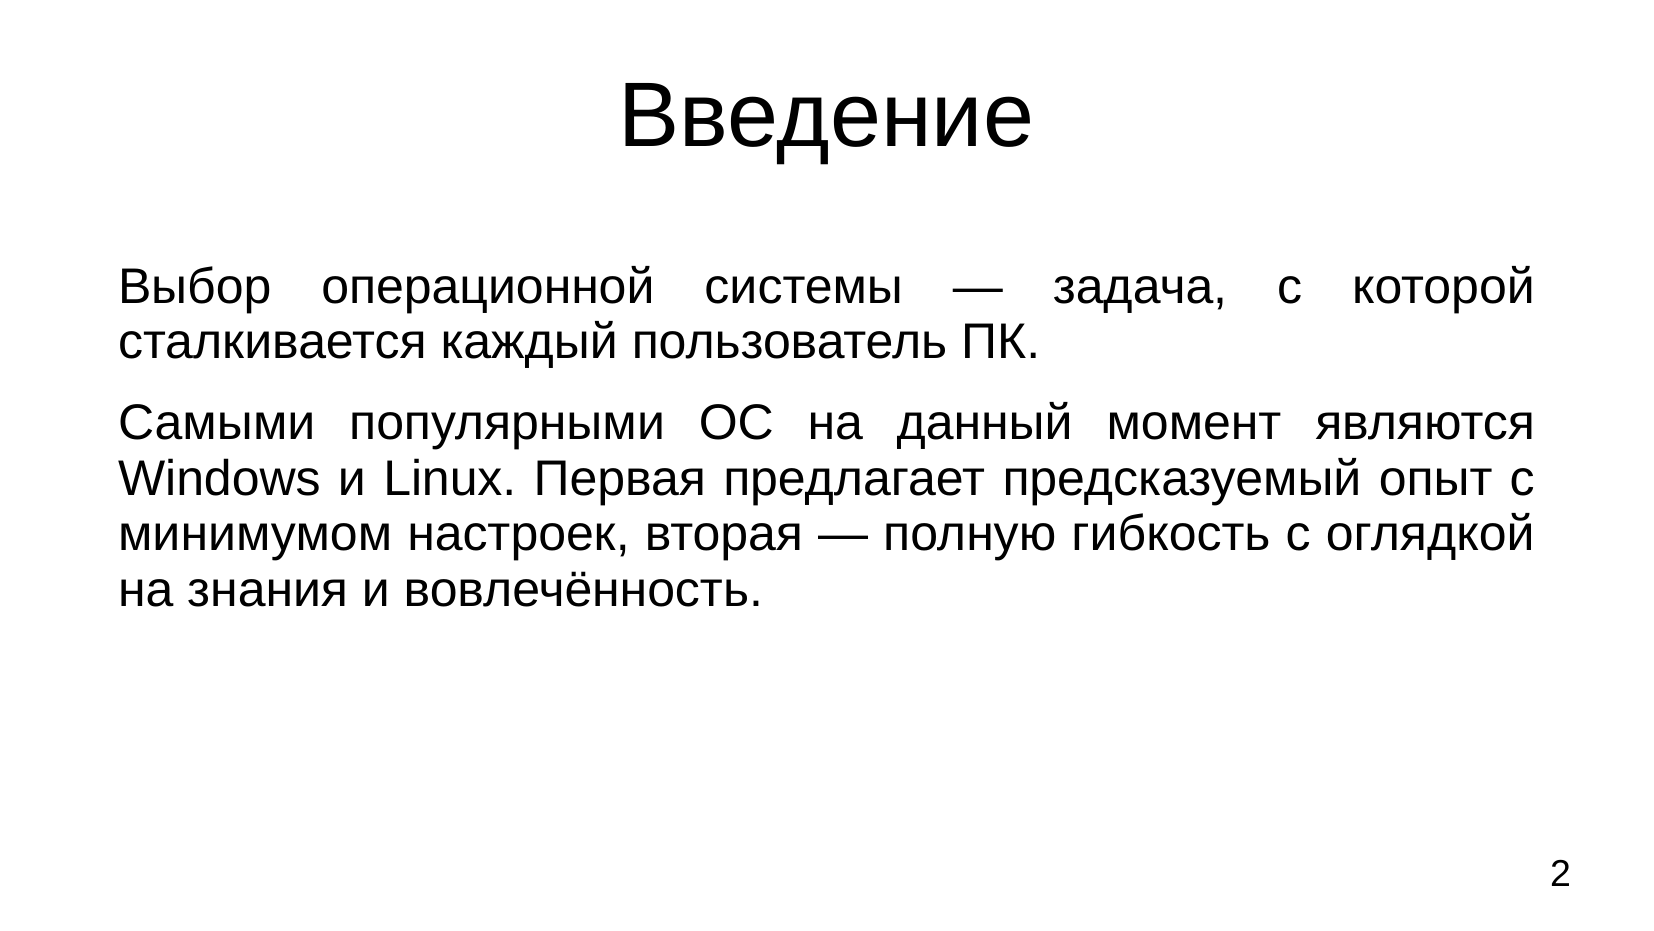

# Введение
Выбор операционной системы — задача, с которой сталкивается каждый пользователь ПК.
Самыми популярными ОС на данный момент являются Windows и Linux. Первая предлагает предсказуемый опыт с минимумом настроек, вторая — полную гибкость с оглядкой на знания и вовлечённость.